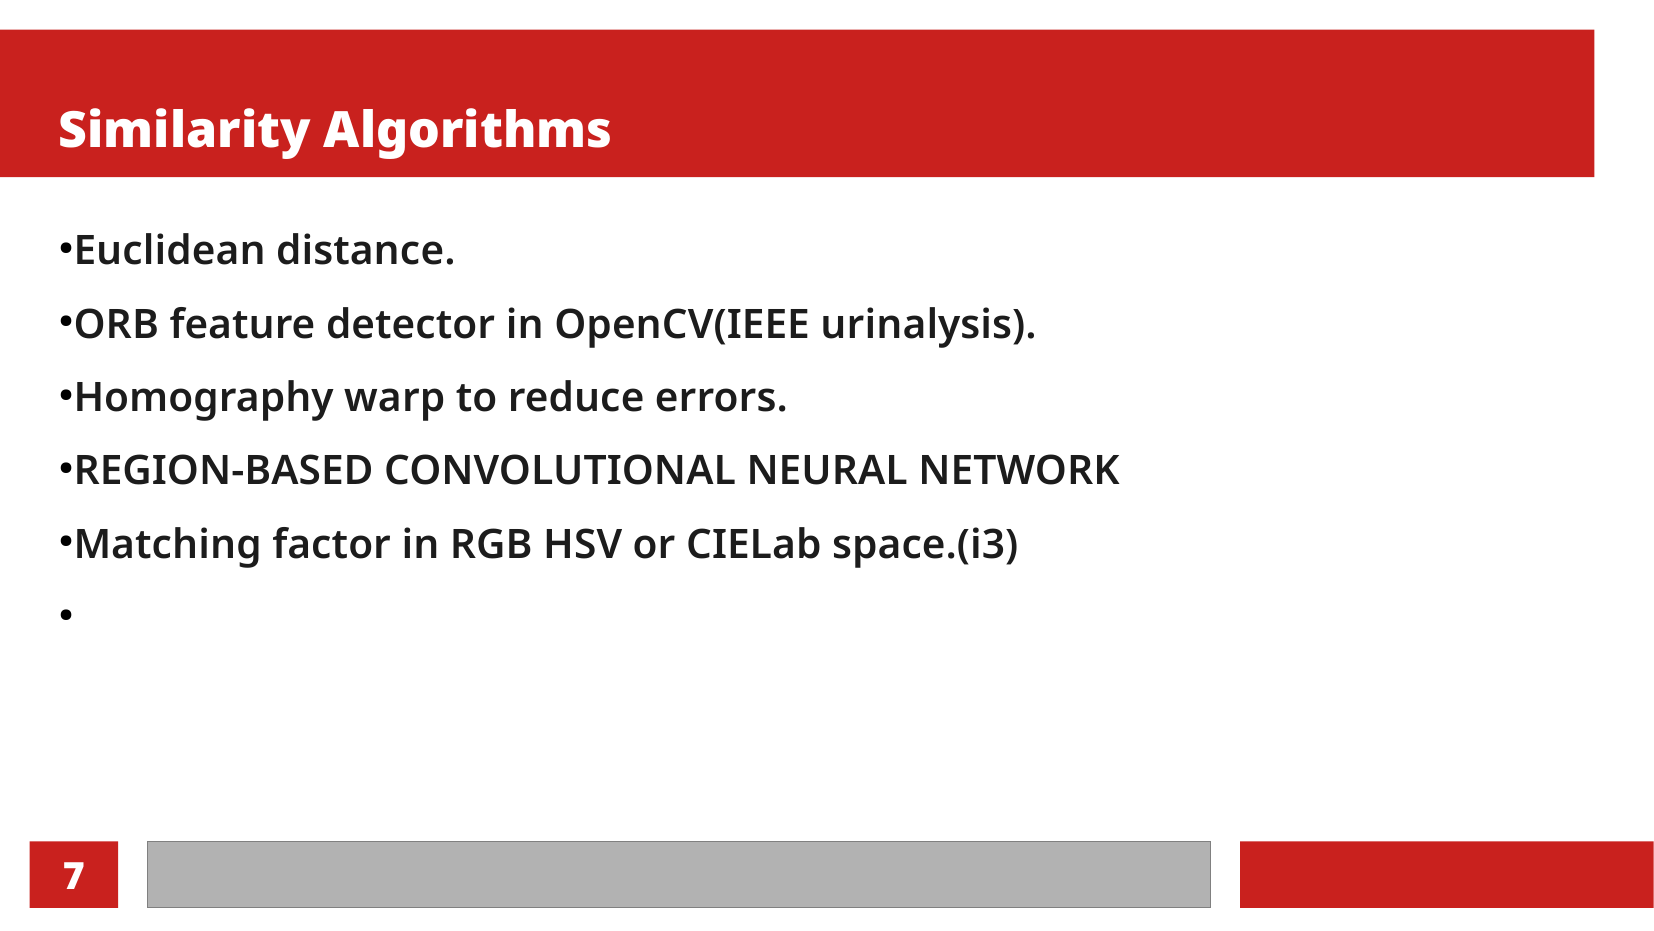

# Similarity Algorithms
Euclidean distance.
ORB feature detector in OpenCV(IEEE urinalysis).
Homography warp to reduce errors.
REGION-BASED CONVOLUTIONAL NEURAL NETWORK
Matching factor in RGB HSV or CIELab space.(i3)
7